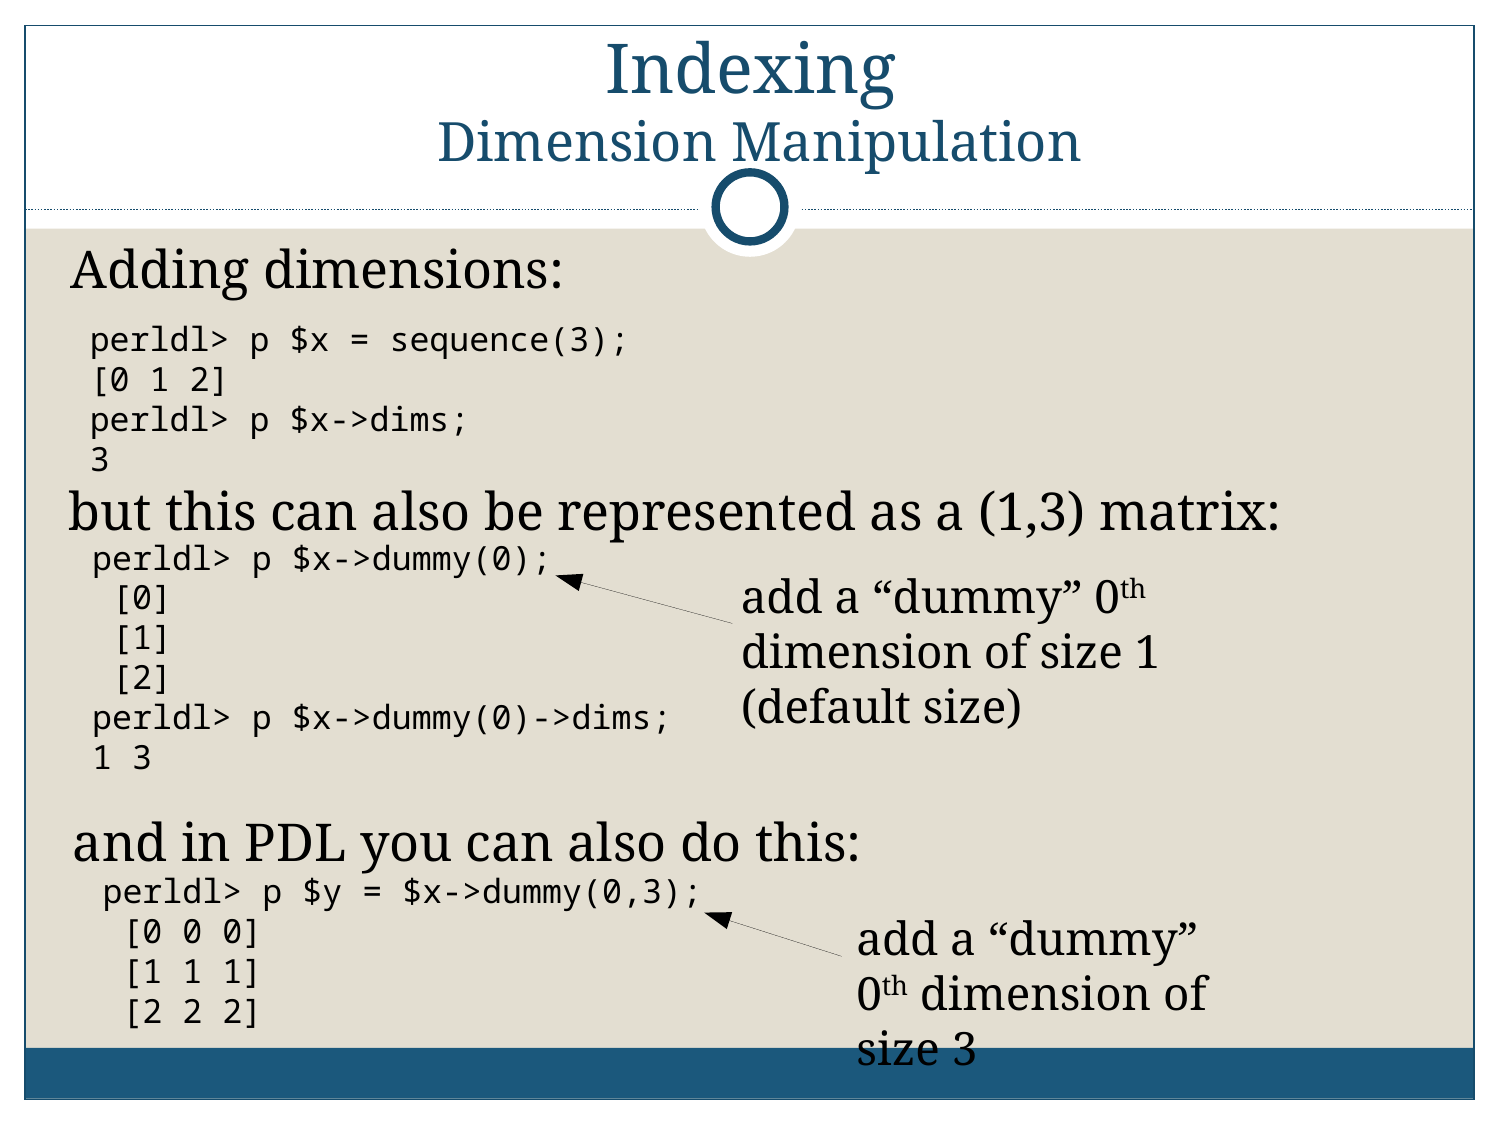

Indexing
Dimension Manipulation
Adding dimensions:
#
perldl> p $x = sequence(3);
[0 1 2]
perldl> p $x->dims;
3
but this can also be represented as a (1,3) matrix:
perldl> p $x->dummy(0);
 [0]
 [1]
 [2]
perldl> p $x->dummy(0)->dims;
1 3
add a “dummy” 0th dimension of size 1 (default size)
and in PDL you can also do this:
perldl> p $y = $x->dummy(0,3);
 [0 0 0]
 [1 1 1]
 [2 2 2]
add a “dummy” 0th dimension of size 3